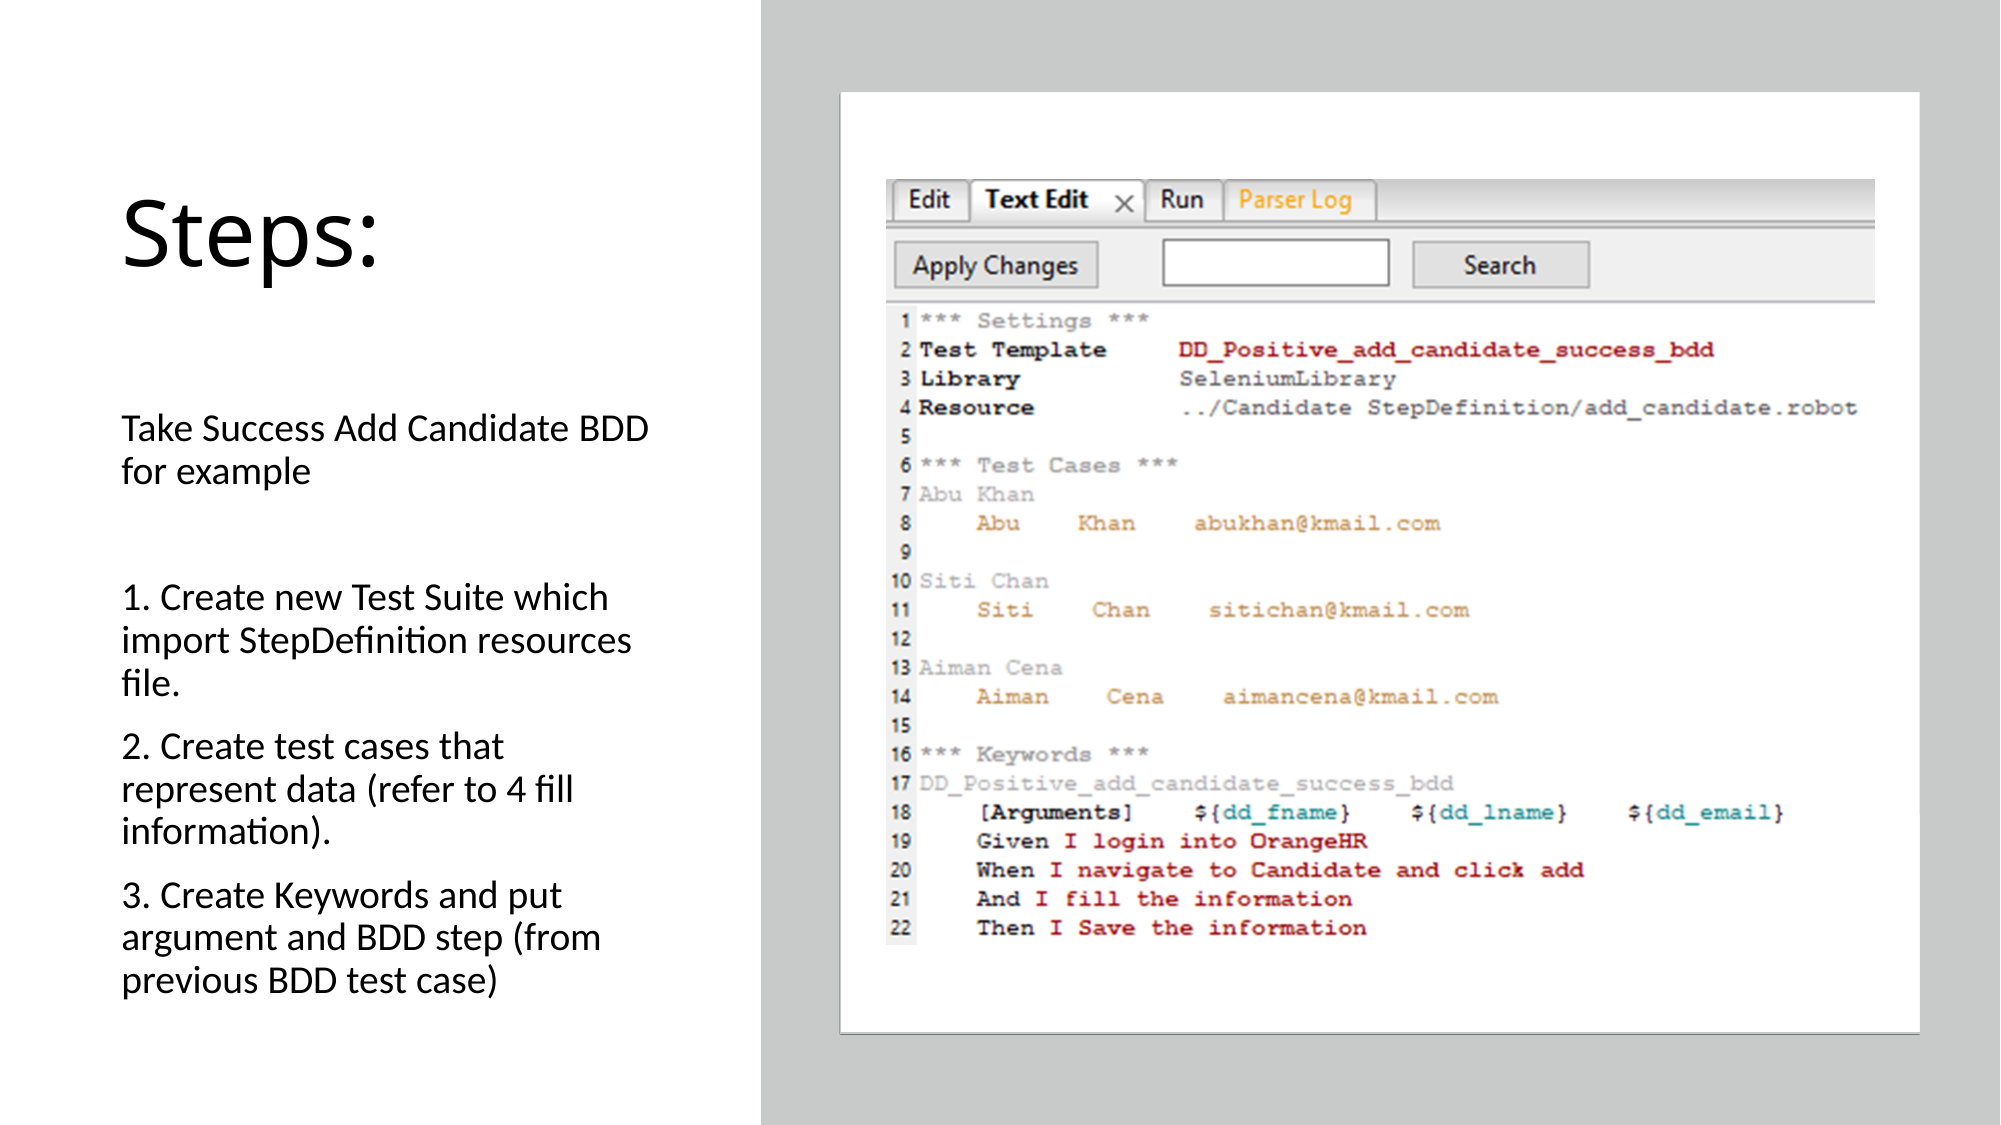

# Steps:
Take Success Add Candidate BDD for example
1. Create new Test Suite which import StepDefinition resources file.
2. Create test cases that represent data (refer to 4 fill information).
3. Create Keywords and put argument and BDD step (from previous BDD test case)